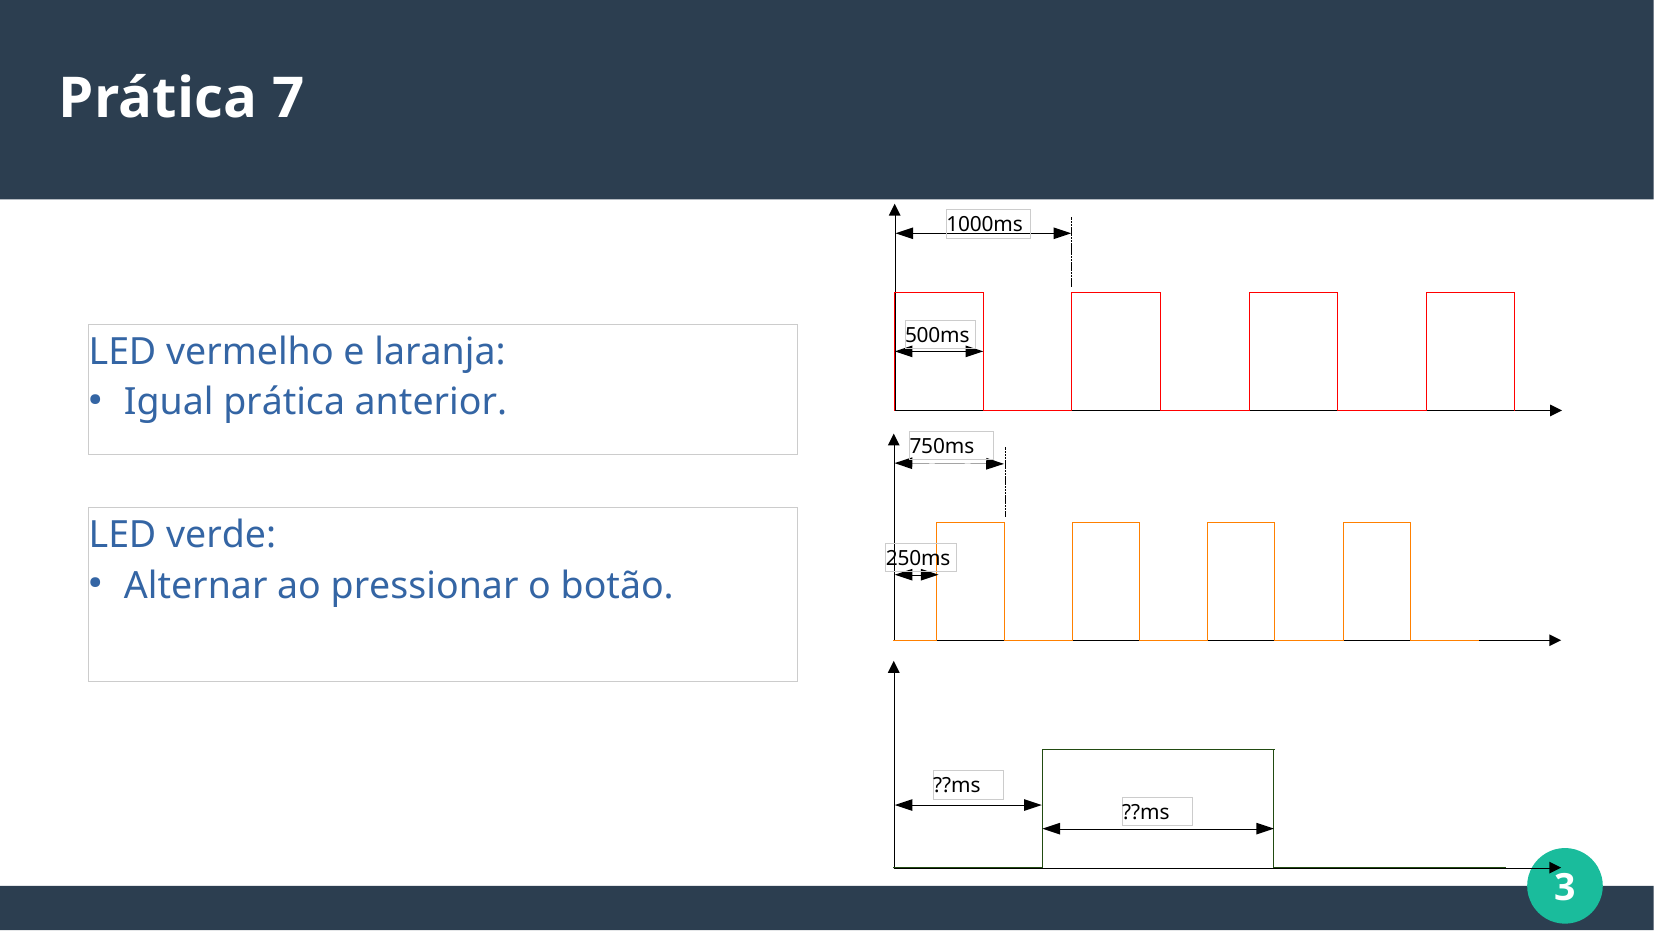

# Prática 7
1000ms
500ms
LED vermelho e laranja:
Igual prática anterior.
750ms
LED verde:
Alternar ao pressionar o botão.
250ms
??ms
??ms